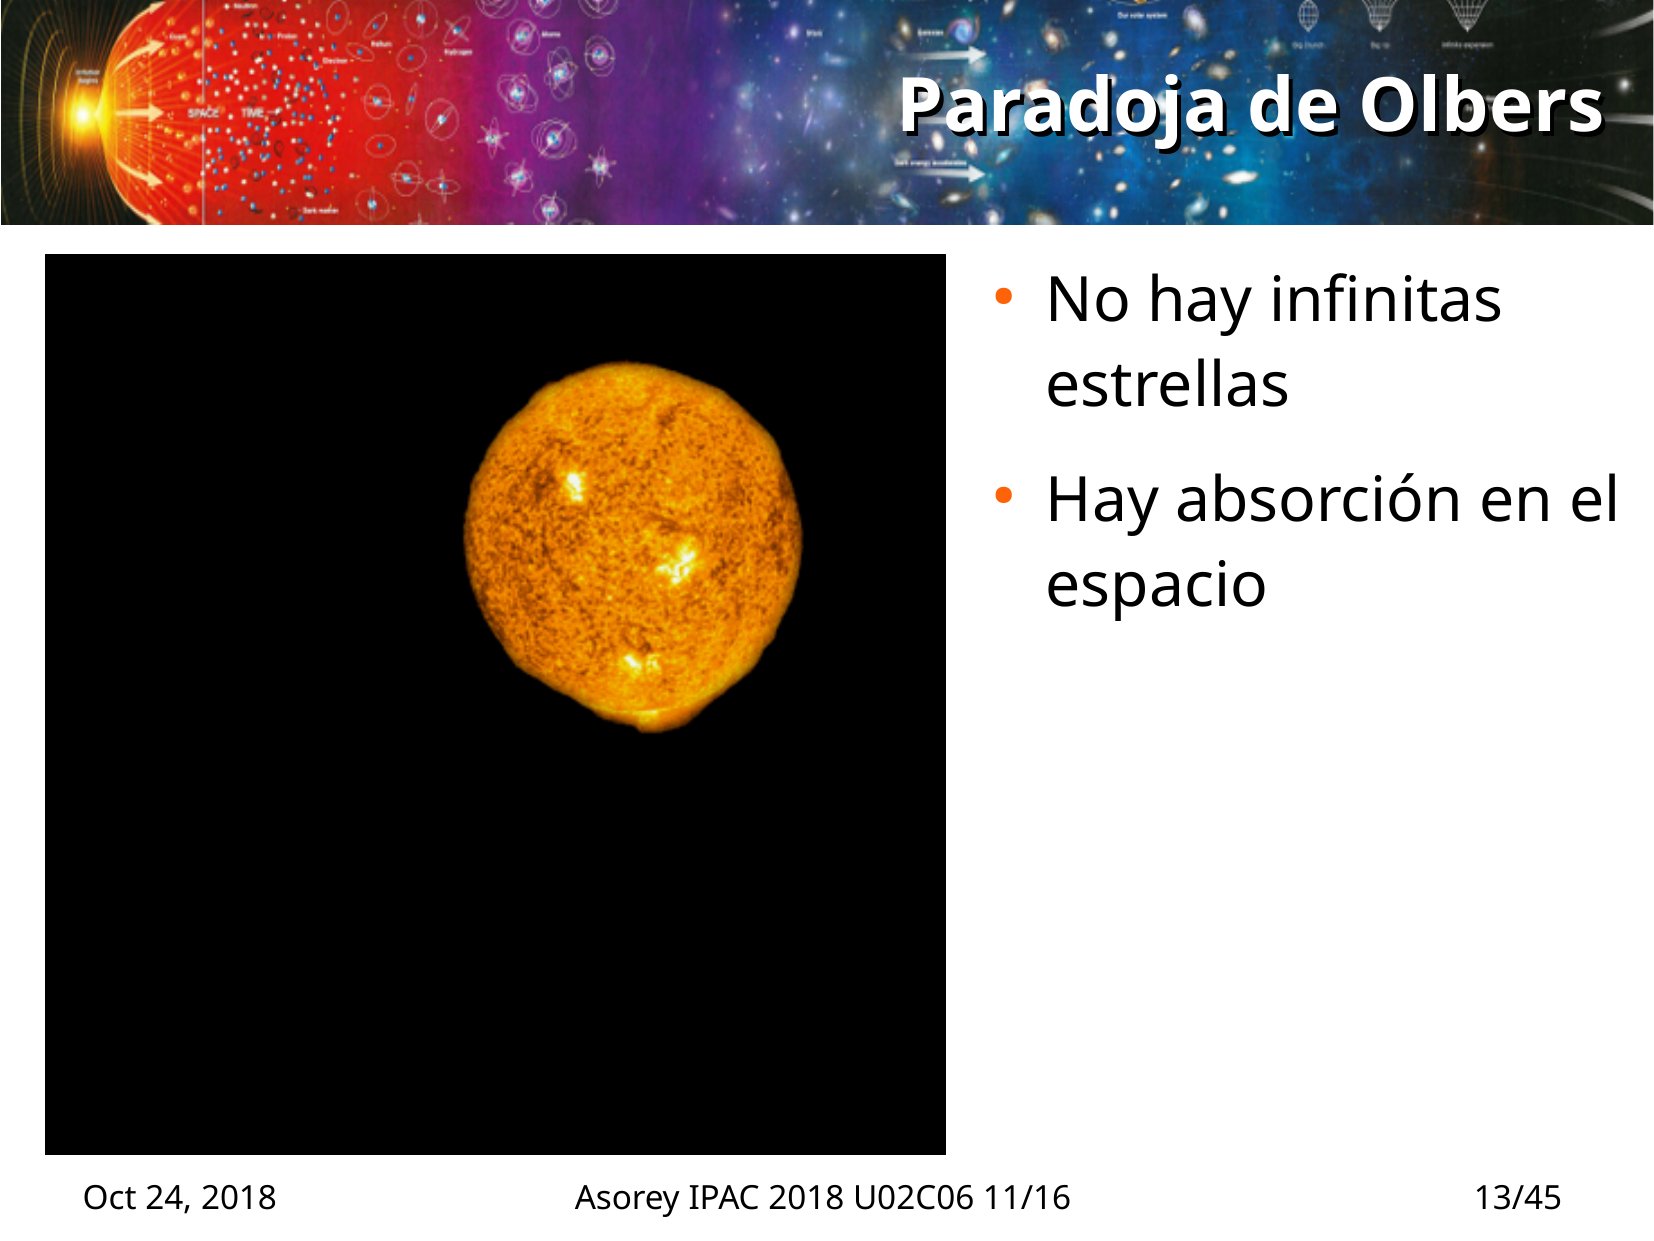

# Paradoja de Olbers
No hay infinitas estrellas
Hay absorción en el espacio
Oct 24, 2018
Asorey IPAC 2018 U02C06 11/16
13